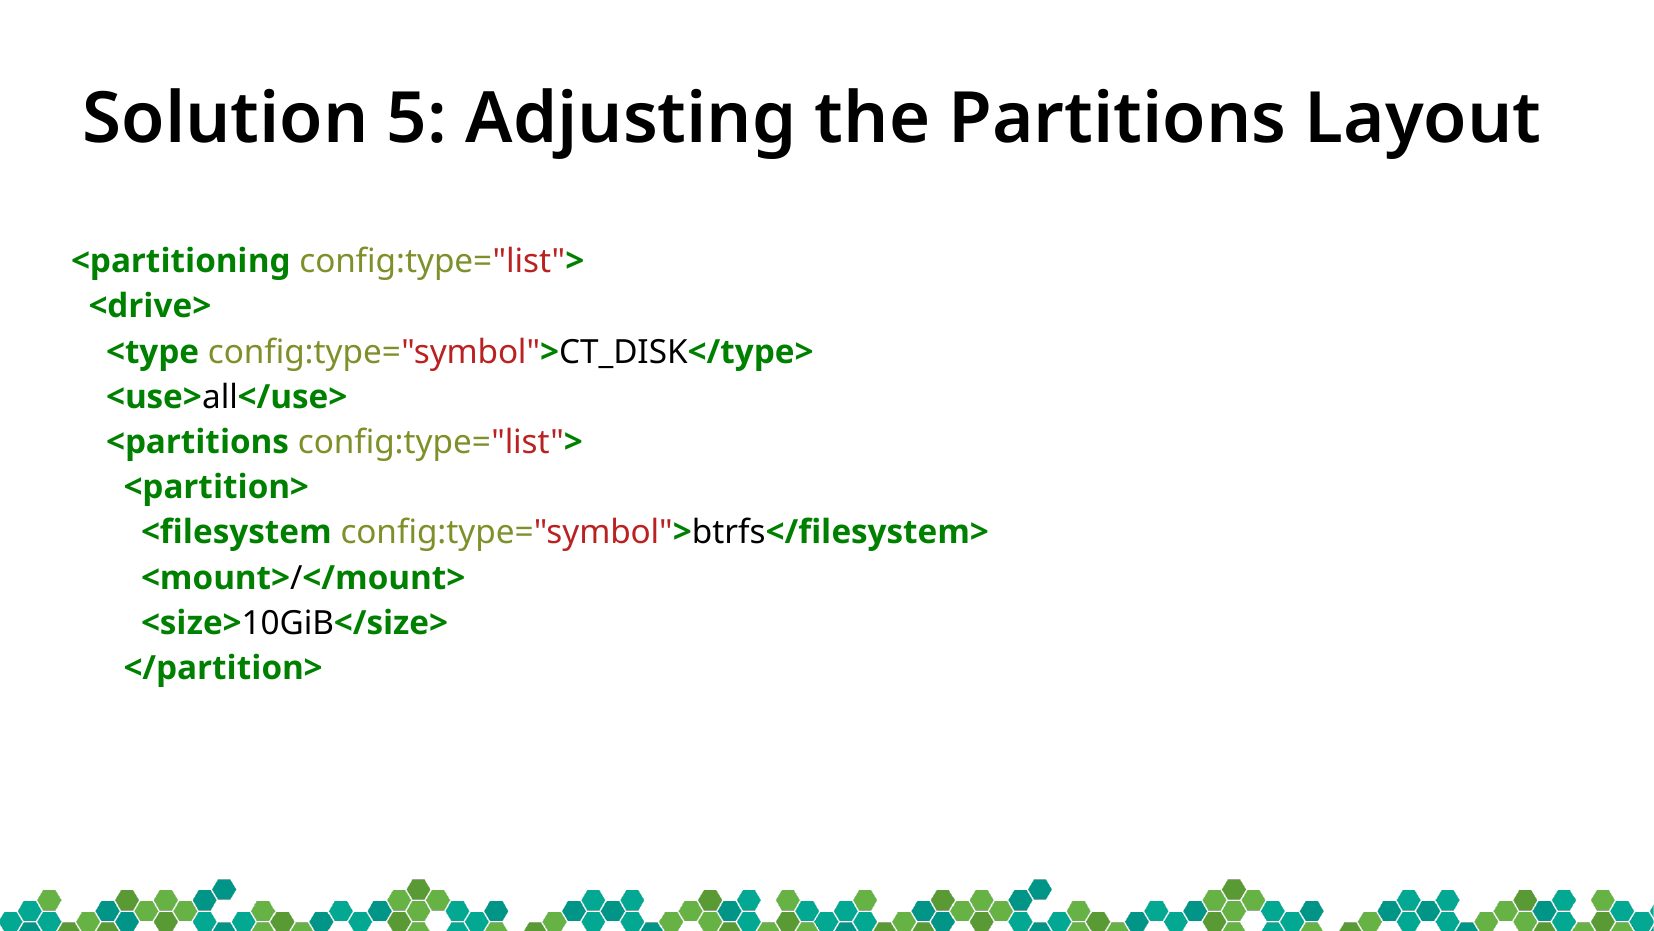

# Solution 5: Adjusting the Partitions Layout
<partitioning config:type="list">
 <drive>
 <type config:type="symbol">CT_DISK</type>
 <use>all</use>
 <partitions config:type="list">
 <partition>
 <filesystem config:type="symbol">btrfs</filesystem>
 <mount>/</mount>
 <size>10GiB</size>
 </partition>